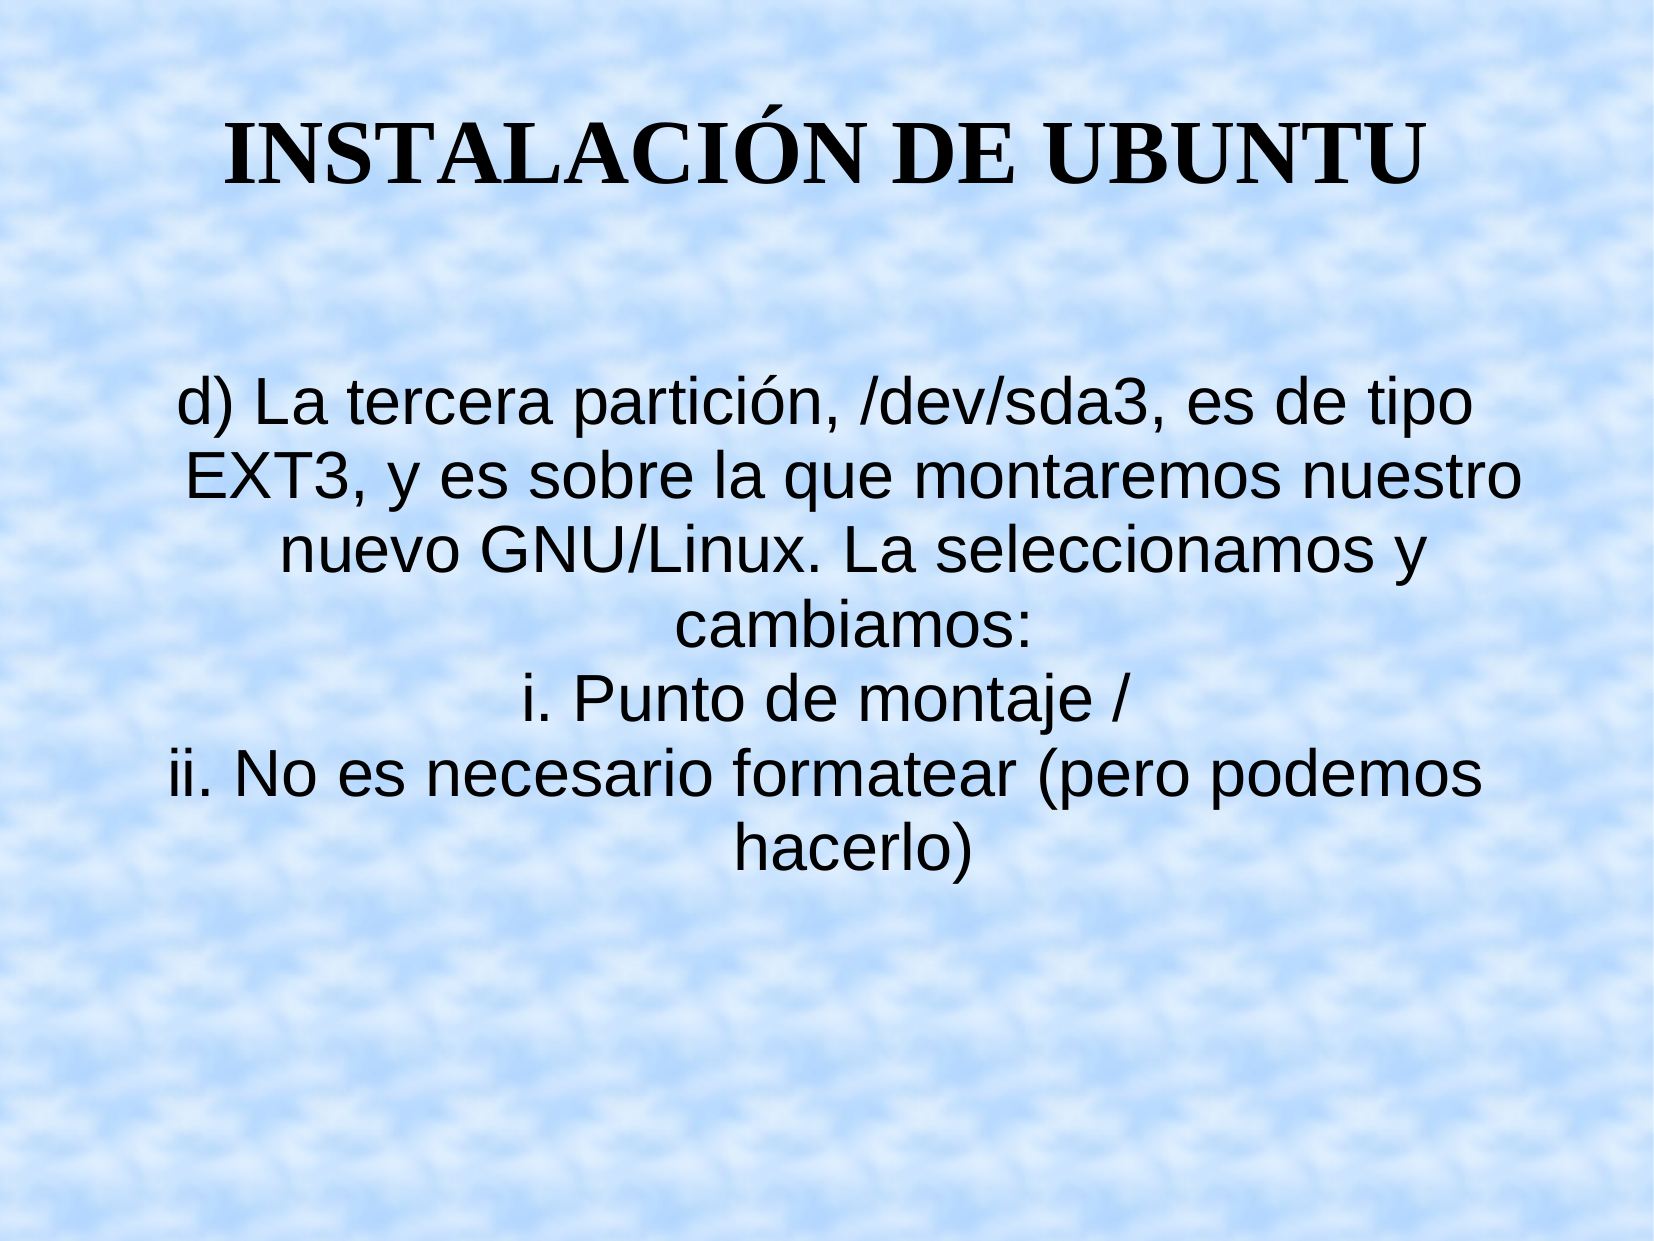

# INSTALACIÓN DE UBUNTU
d) La tercera partición, /dev/sda3, es de tipo EXT3, y es sobre la que montaremos nuestro nuevo GNU/Linux. La seleccionamos y cambiamos:
i. Punto de montaje /
ii. No es necesario formatear (pero podemos hacerlo)